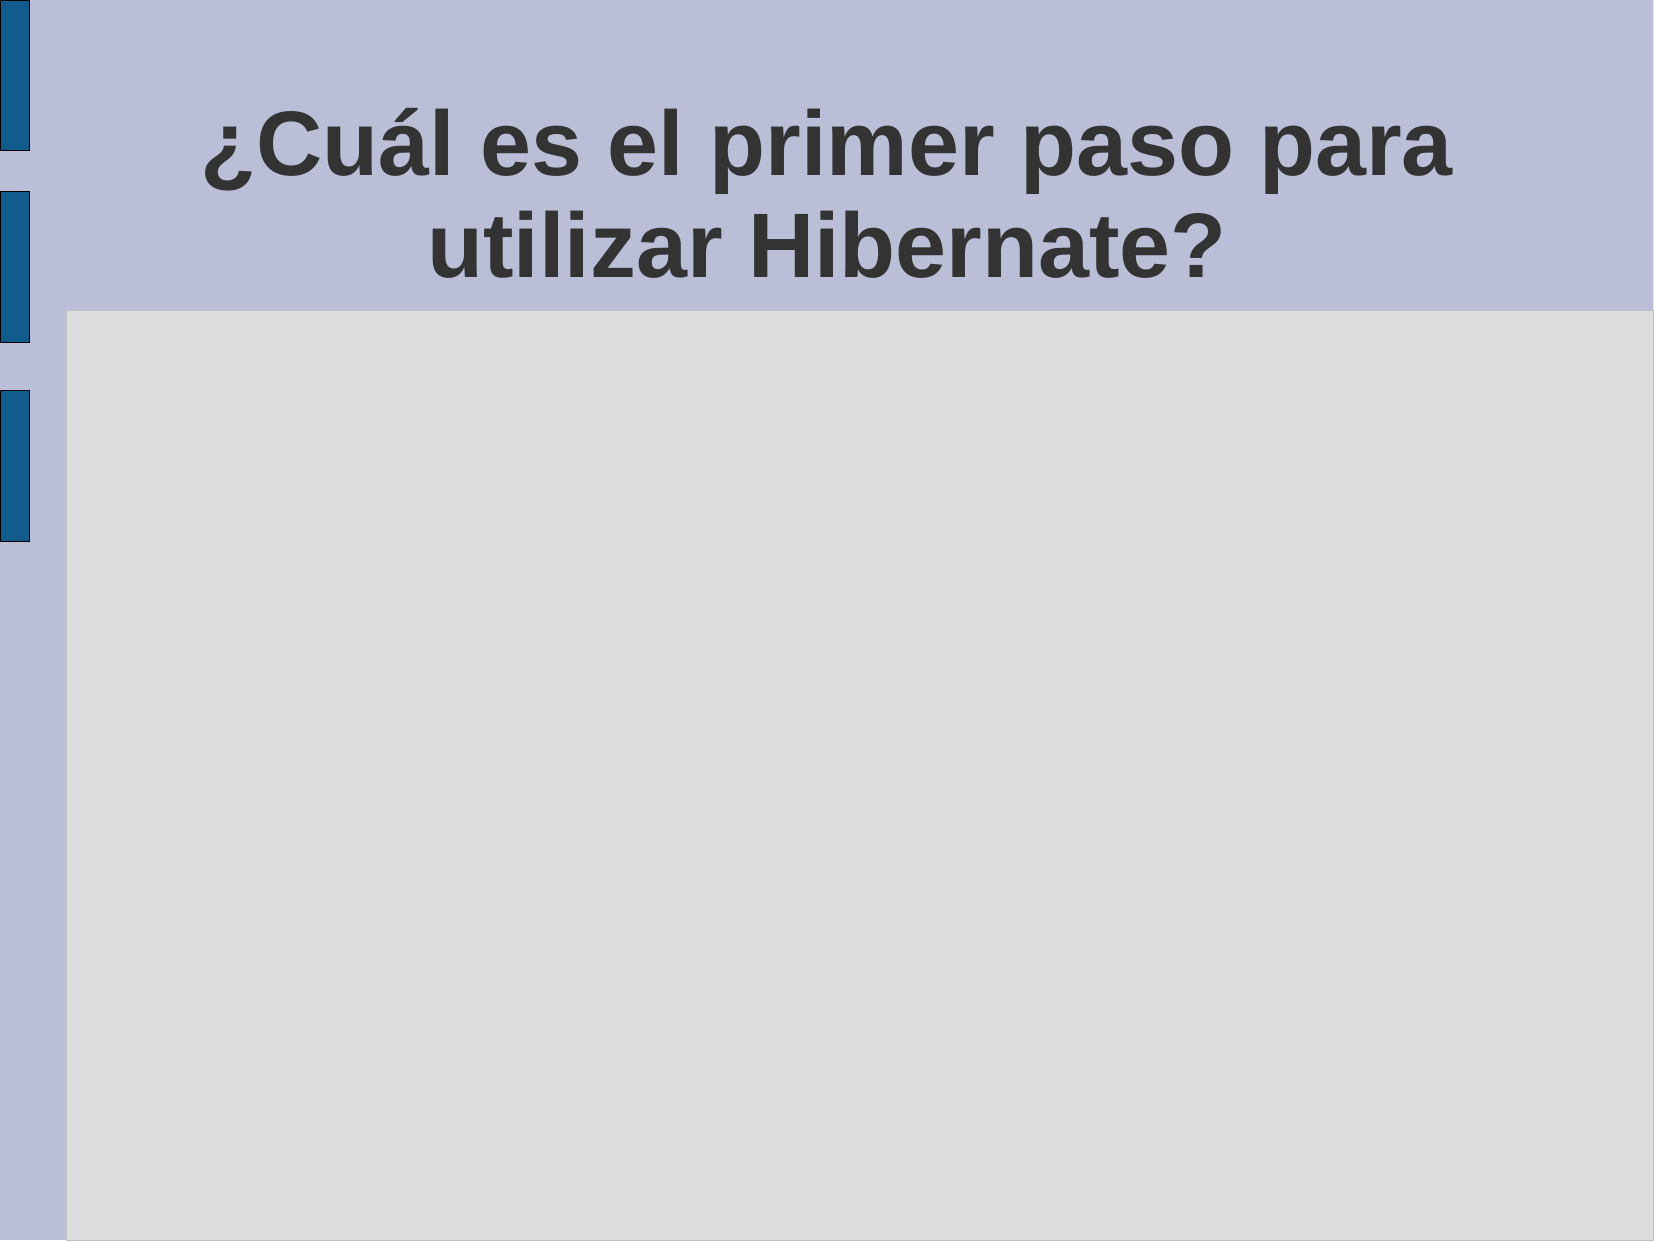

# ¿Cuál es el primer paso para utilizar Hibernate?